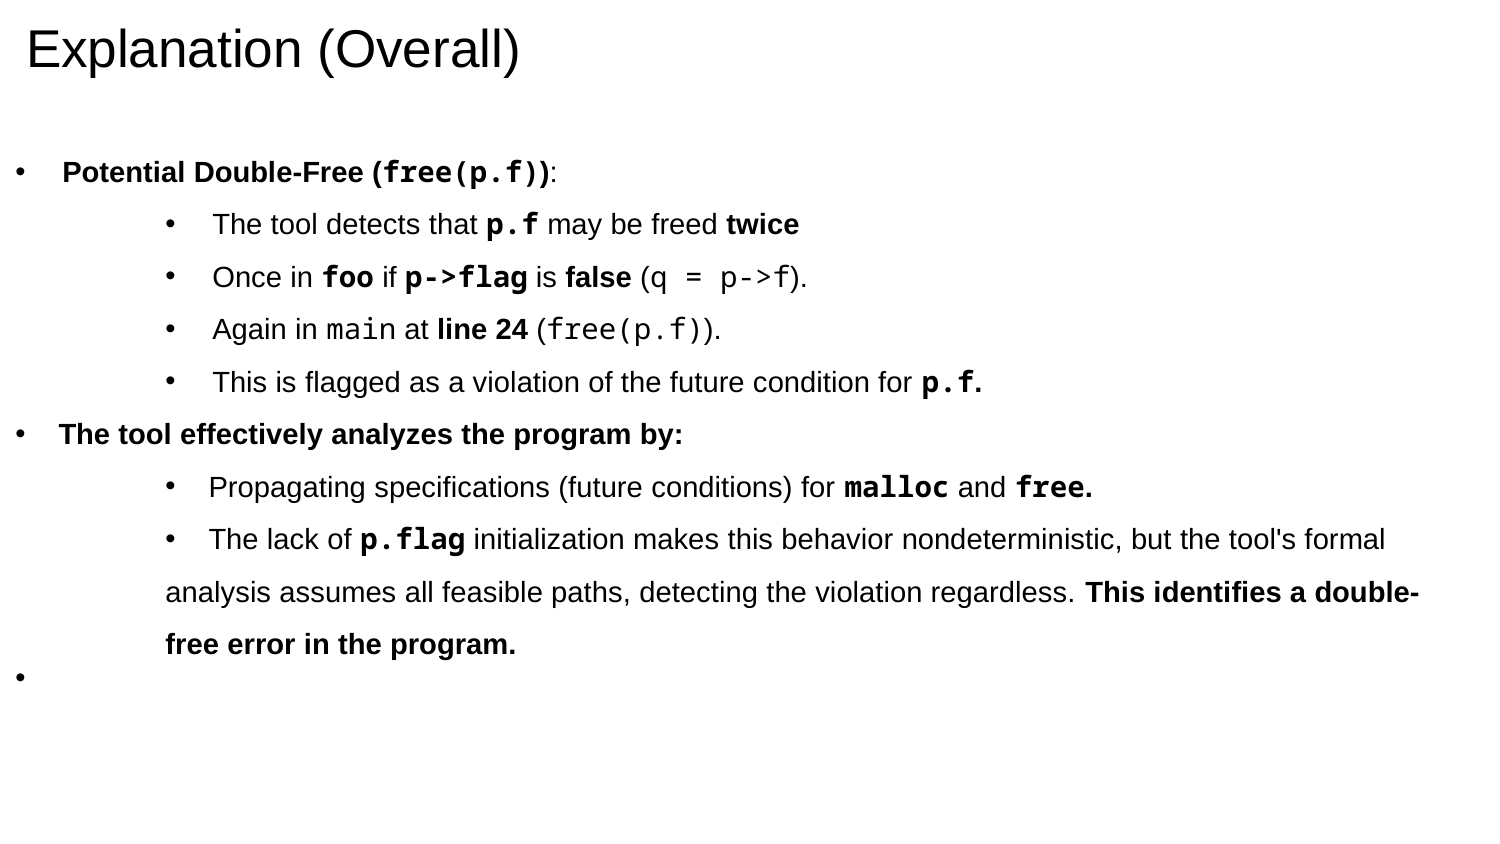

# Explanation (Overall)
Potential Double-Free (free(p.f)):
The tool detects that p.f may be freed twice
Once in foo if p->flag is false (q = p->f).
Again in main at line 24 (free(p.f)).
This is flagged as a violation of the future condition for p.f.
 The tool effectively analyzes the program by:
 Propagating specifications (future conditions) for malloc and free.
 The lack of p.flag initialization makes this behavior nondeterministic, but the tool's formal analysis assumes all feasible paths, detecting the violation regardless. This identifies a double-free error in the program.